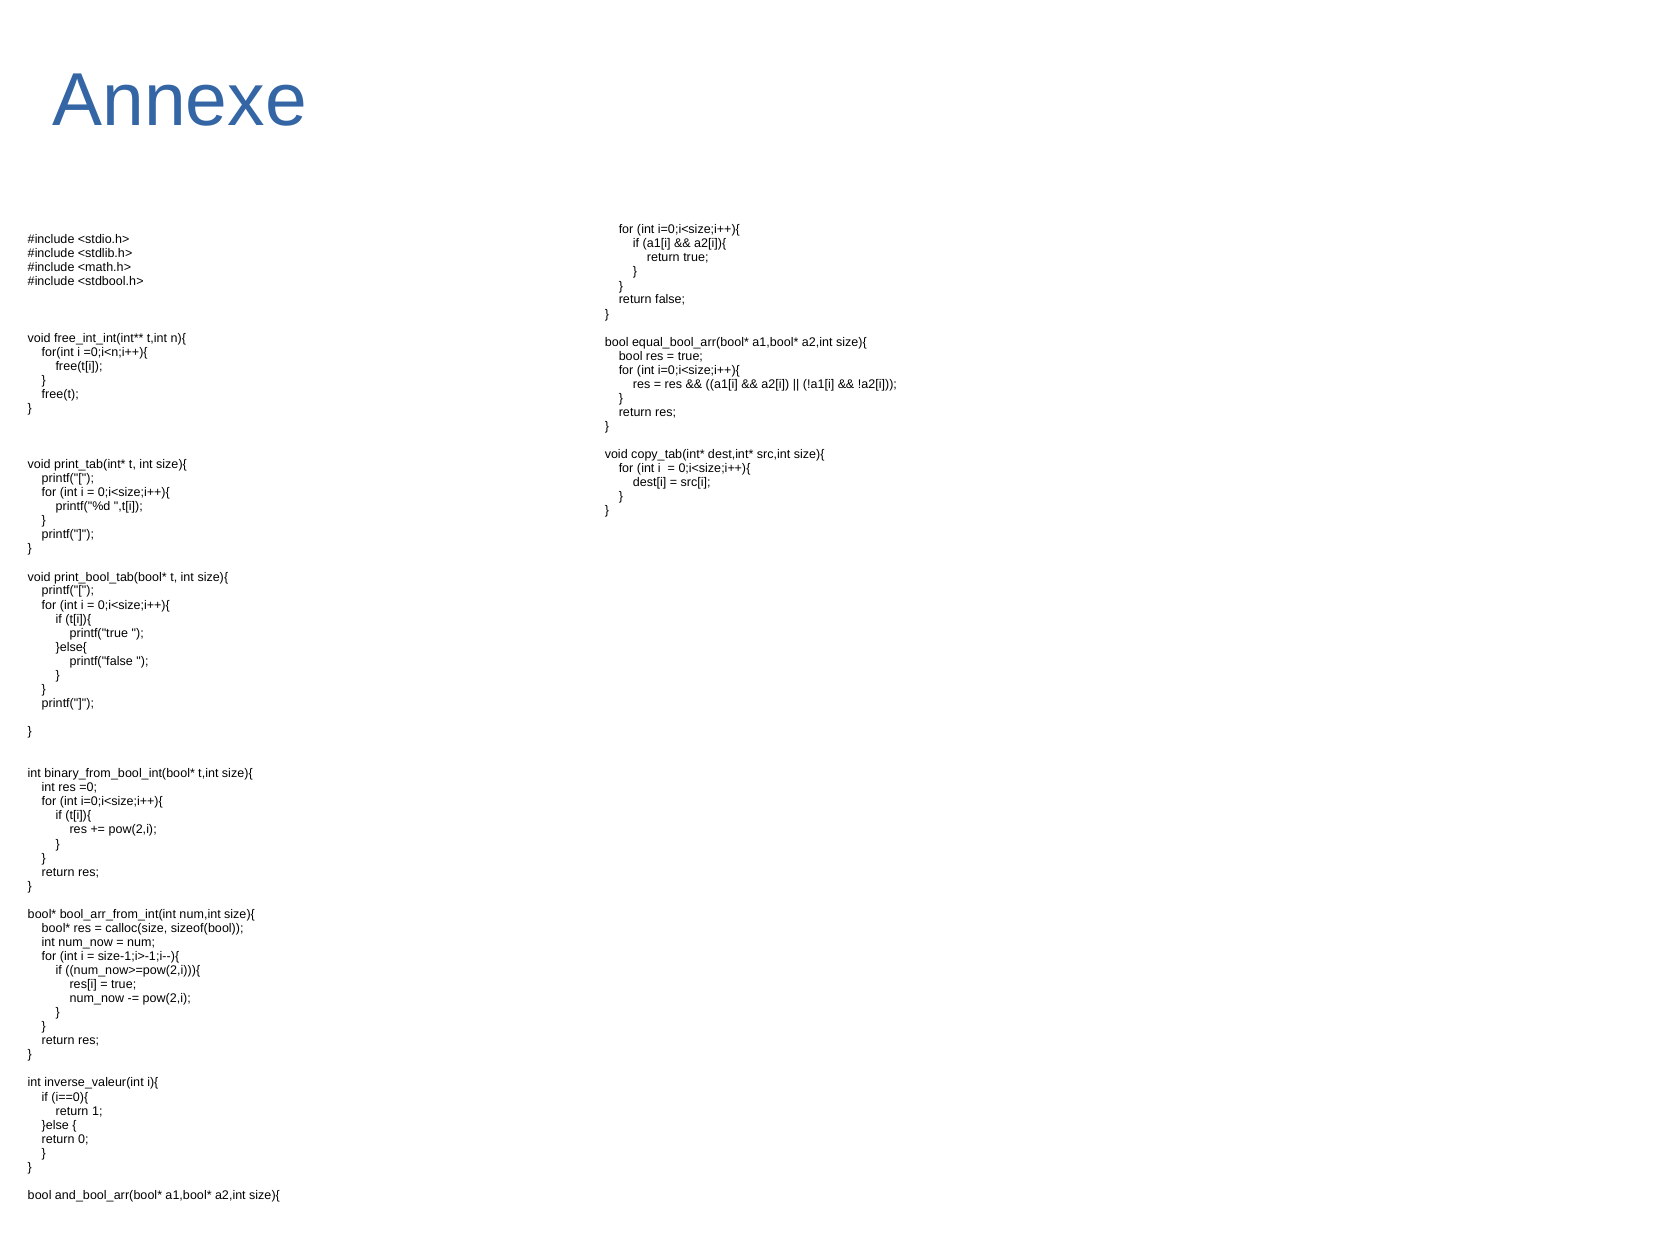

Annexe
 for (int i=0;i<size;i++){
 if (a1[i] && a2[i]){
 return true;
 }
 }
 return false;
}
bool equal_bool_arr(bool* a1,bool* a2,int size){
 bool res = true;
 for (int i=0;i<size;i++){
 res = res && ((a1[i] && a2[i]) || (!a1[i] && !a2[i]));
 }
 return res;
}
void copy_tab(int* dest,int* src,int size){
 for (int i = 0;i<size;i++){
 dest[i] = src[i];
 }
}
#include <stdio.h>
#include <stdlib.h>
#include <math.h>
#include <stdbool.h>
void free_int_int(int** t,int n){
 for(int i =0;i<n;i++){
 free(t[i]);
 }
 free(t);
}
void print_tab(int* t, int size){
 printf("[");
 for (int i = 0;i<size;i++){
 printf("%d ",t[i]);
 }
 printf("]");
}
void print_bool_tab(bool* t, int size){
 printf("[");
 for (int i = 0;i<size;i++){
 if (t[i]){
 printf("true ");
 }else{
 printf("false ");
 }
 }
 printf("]");
}
int binary_from_bool_int(bool* t,int size){
 int res =0;
 for (int i=0;i<size;i++){
 if (t[i]){
 res += pow(2,i);
 }
 }
 return res;
}
bool* bool_arr_from_int(int num,int size){
 bool* res = calloc(size, sizeof(bool));
 int num_now = num;
 for (int i = size-1;i>-1;i--){
 if ((num_now>=pow(2,i))){
 res[i] = true;
 num_now -= pow(2,i);
 }
 }
 return res;
}
int inverse_valeur(int i){
 if (i==0){
 return 1;
 }else {
 return 0;
 }
}
bool and_bool_arr(bool* a1,bool* a2,int size){